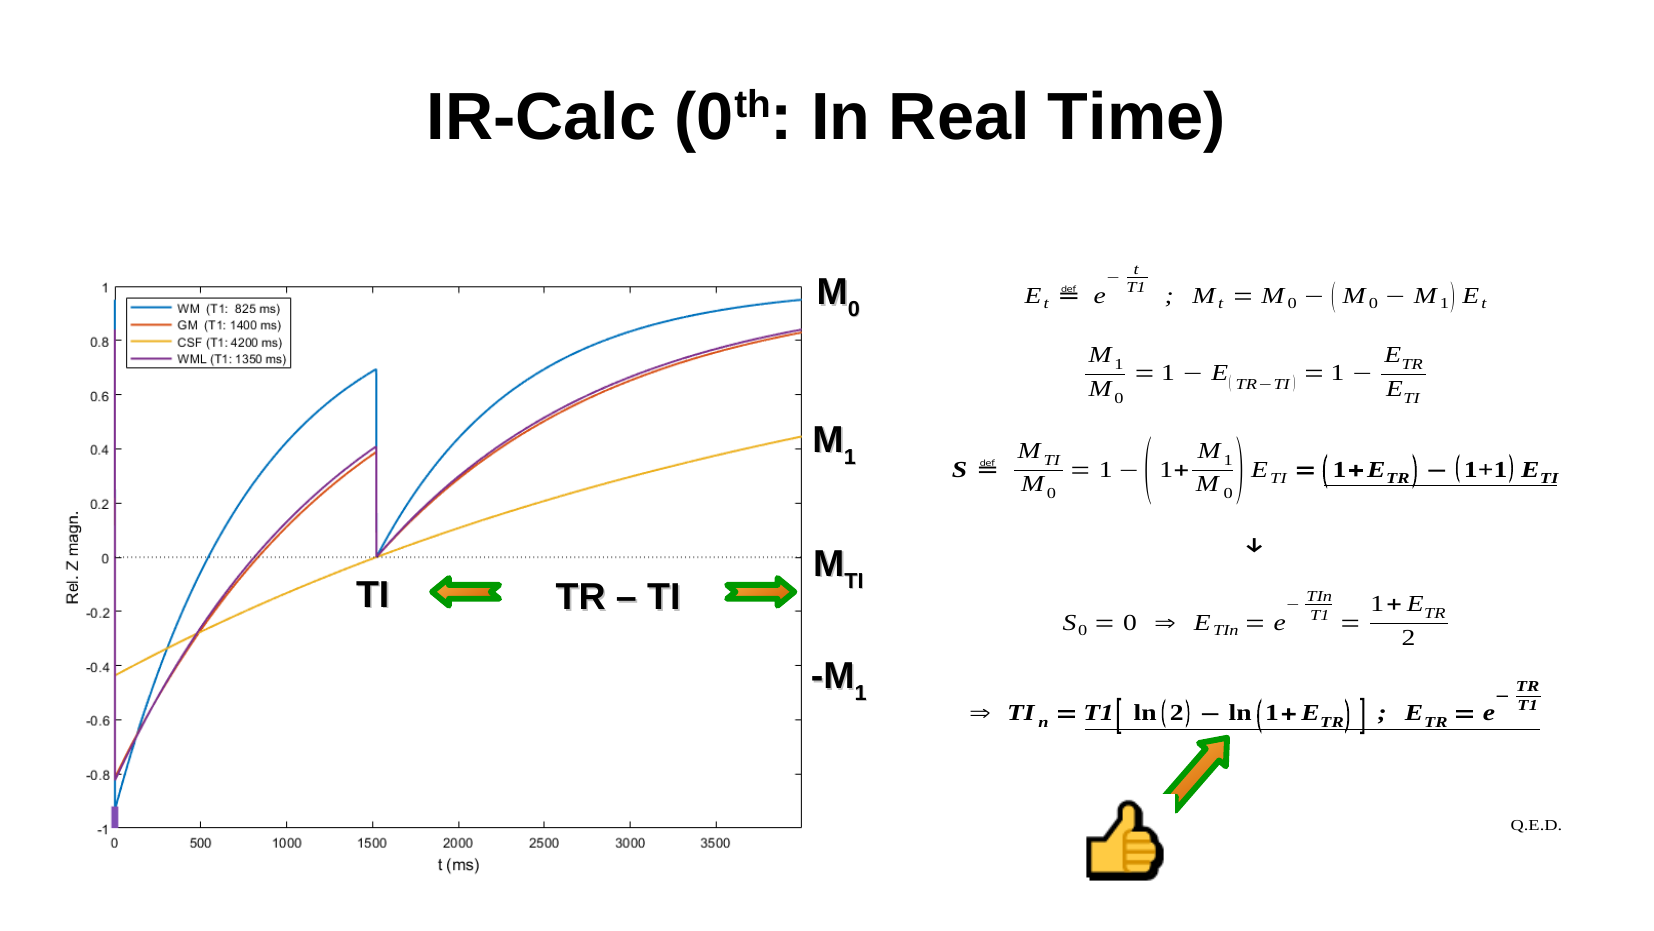

# IR-Calc (0th: In Real Time)
M0
M1
MTI
-M1
TI
 TR – TI